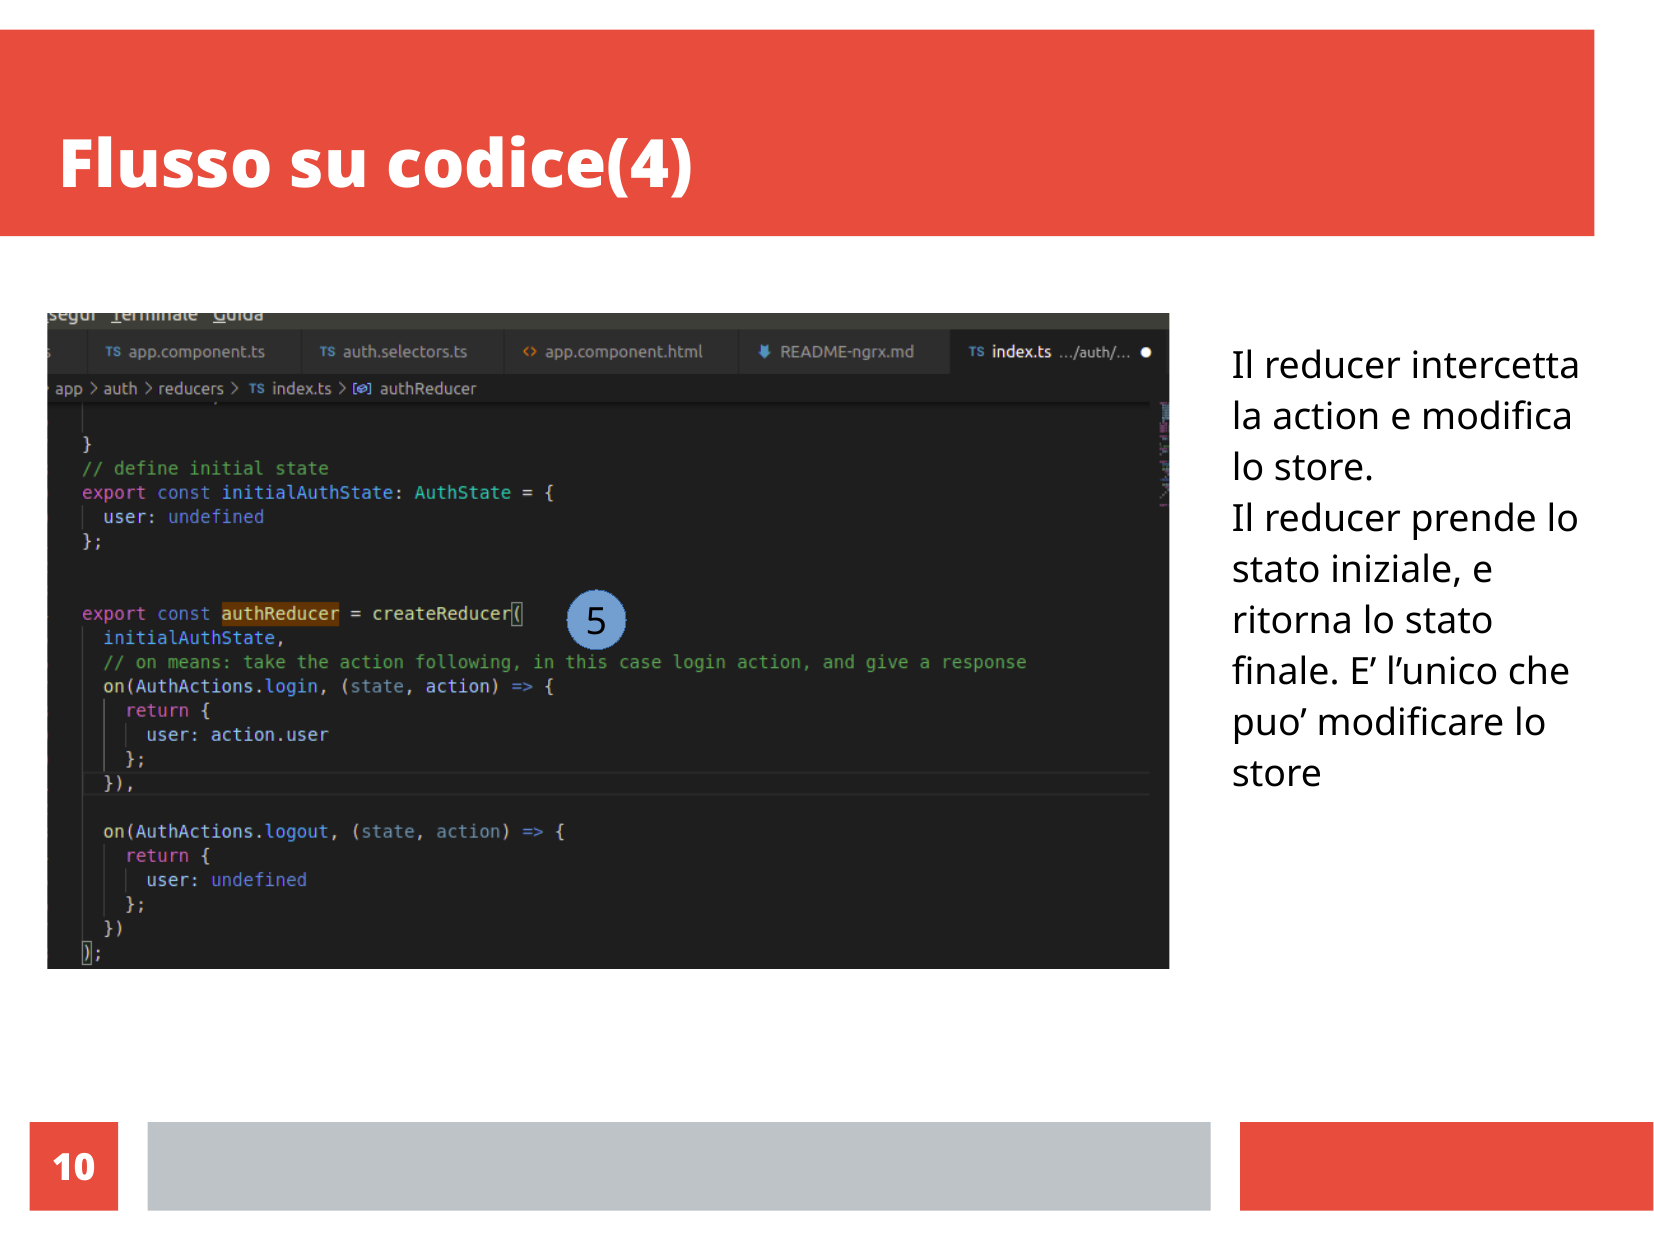

# Flusso su codice(4)
Il reducer intercetta la action e modifica lo store.
Il reducer prende lo stato iniziale, e ritorna lo stato finale. E’ l’unico che puo’ modificare lo store
login$
5
4
10